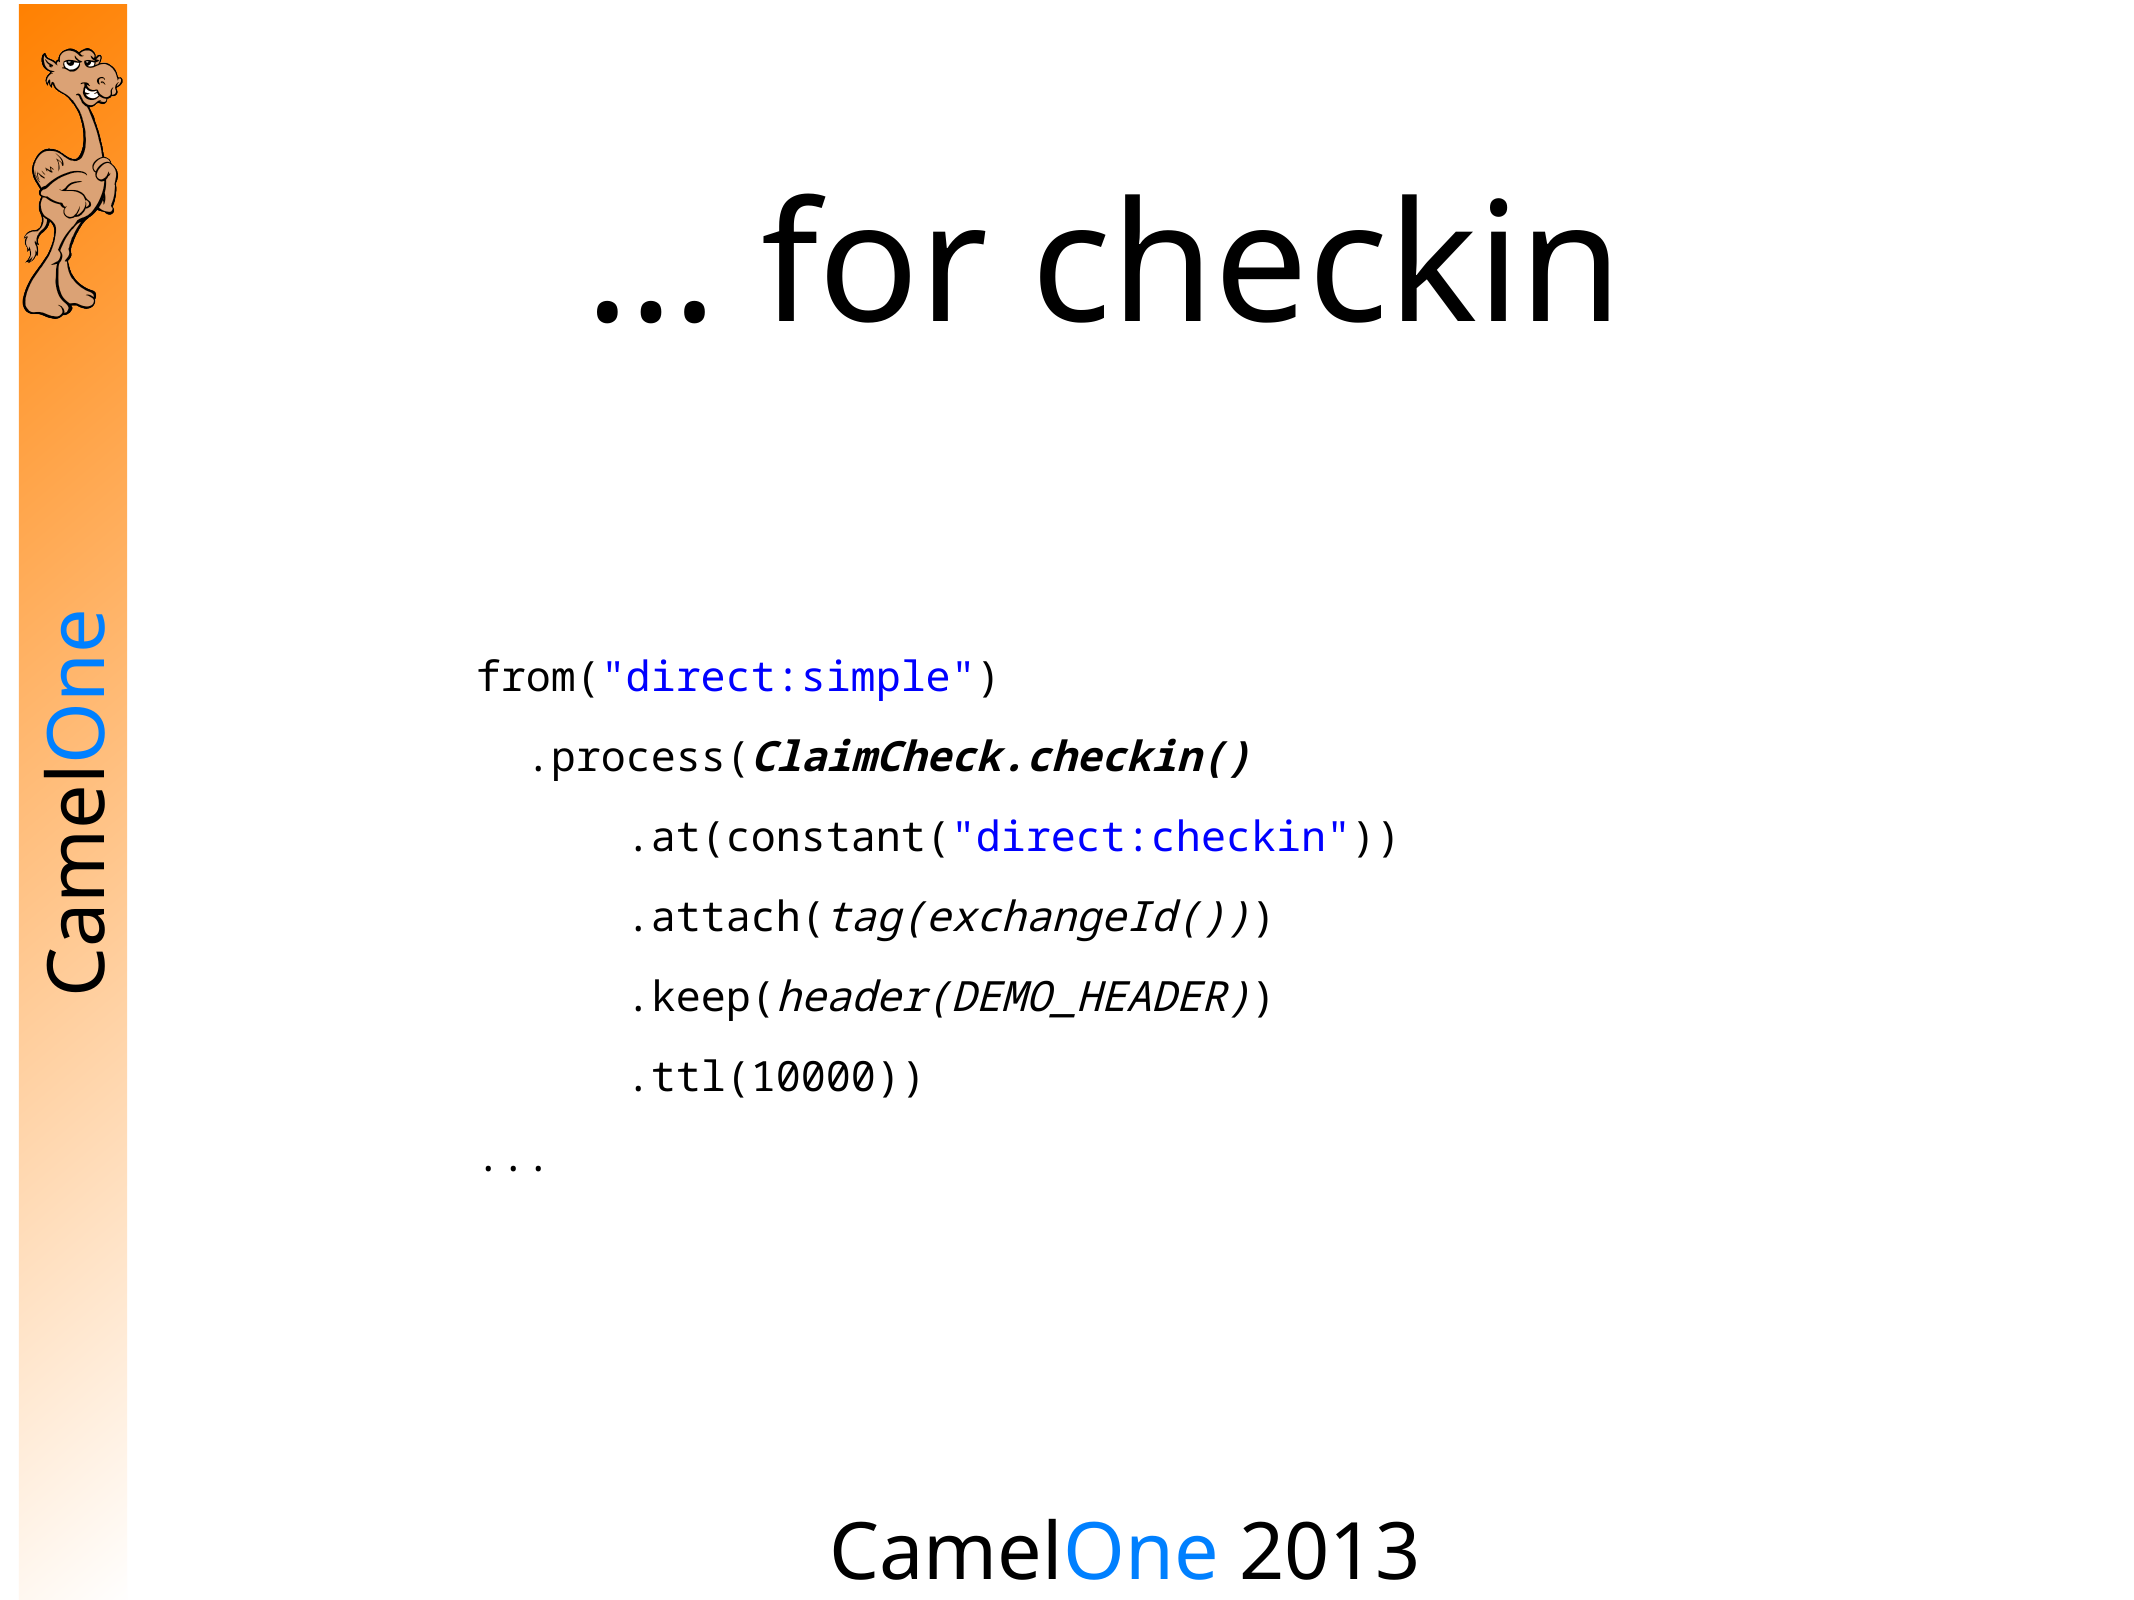

# … for checkin
 from("direct:simple")
 .process(ClaimCheck.checkin()
 .at(constant("direct:checkin"))
 .attach(tag(exchangeId()))
 .keep(header(DEMO_HEADER))
 .ttl(10000))
 ...